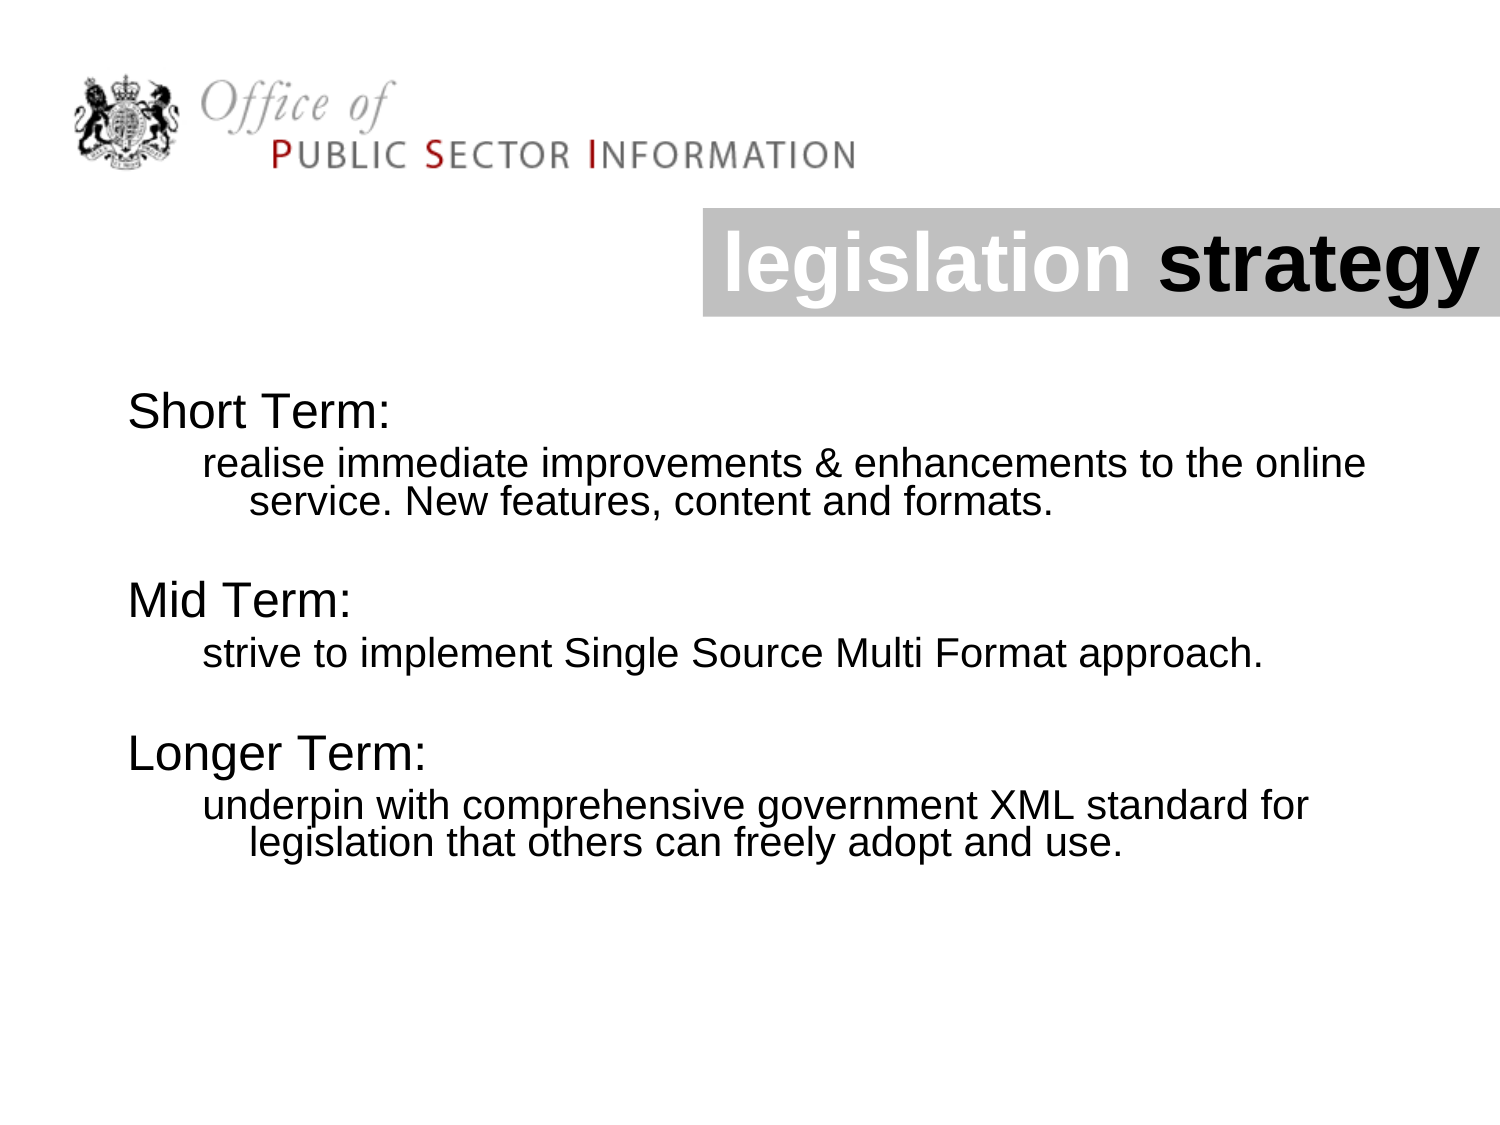

legislation strategy
Short Term:
realise immediate improvements & enhancements to the online service. New features, content and formats.
Mid Term:
strive to implement Single Source Multi Format approach.
Longer Term:
underpin with comprehensive government XML standard for legislation that others can freely adopt and use.